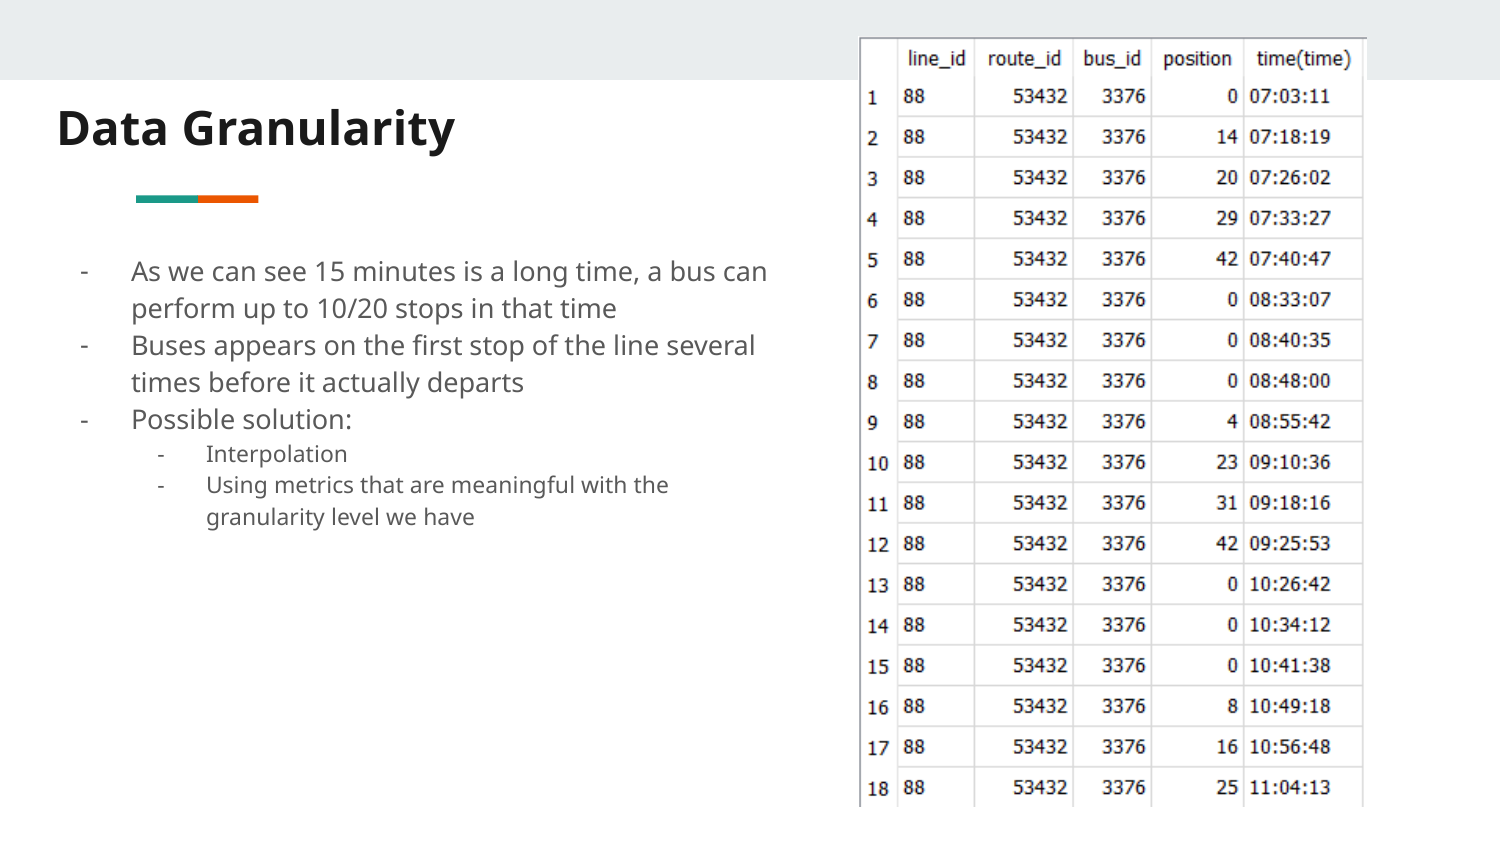

# Data Granularity
As we can see 15 minutes is a long time, a bus can perform up to 10/20 stops in that time
Buses appears on the first stop of the line several times before it actually departs
Possible solution:
Interpolation
Using metrics that are meaningful with the granularity level we have